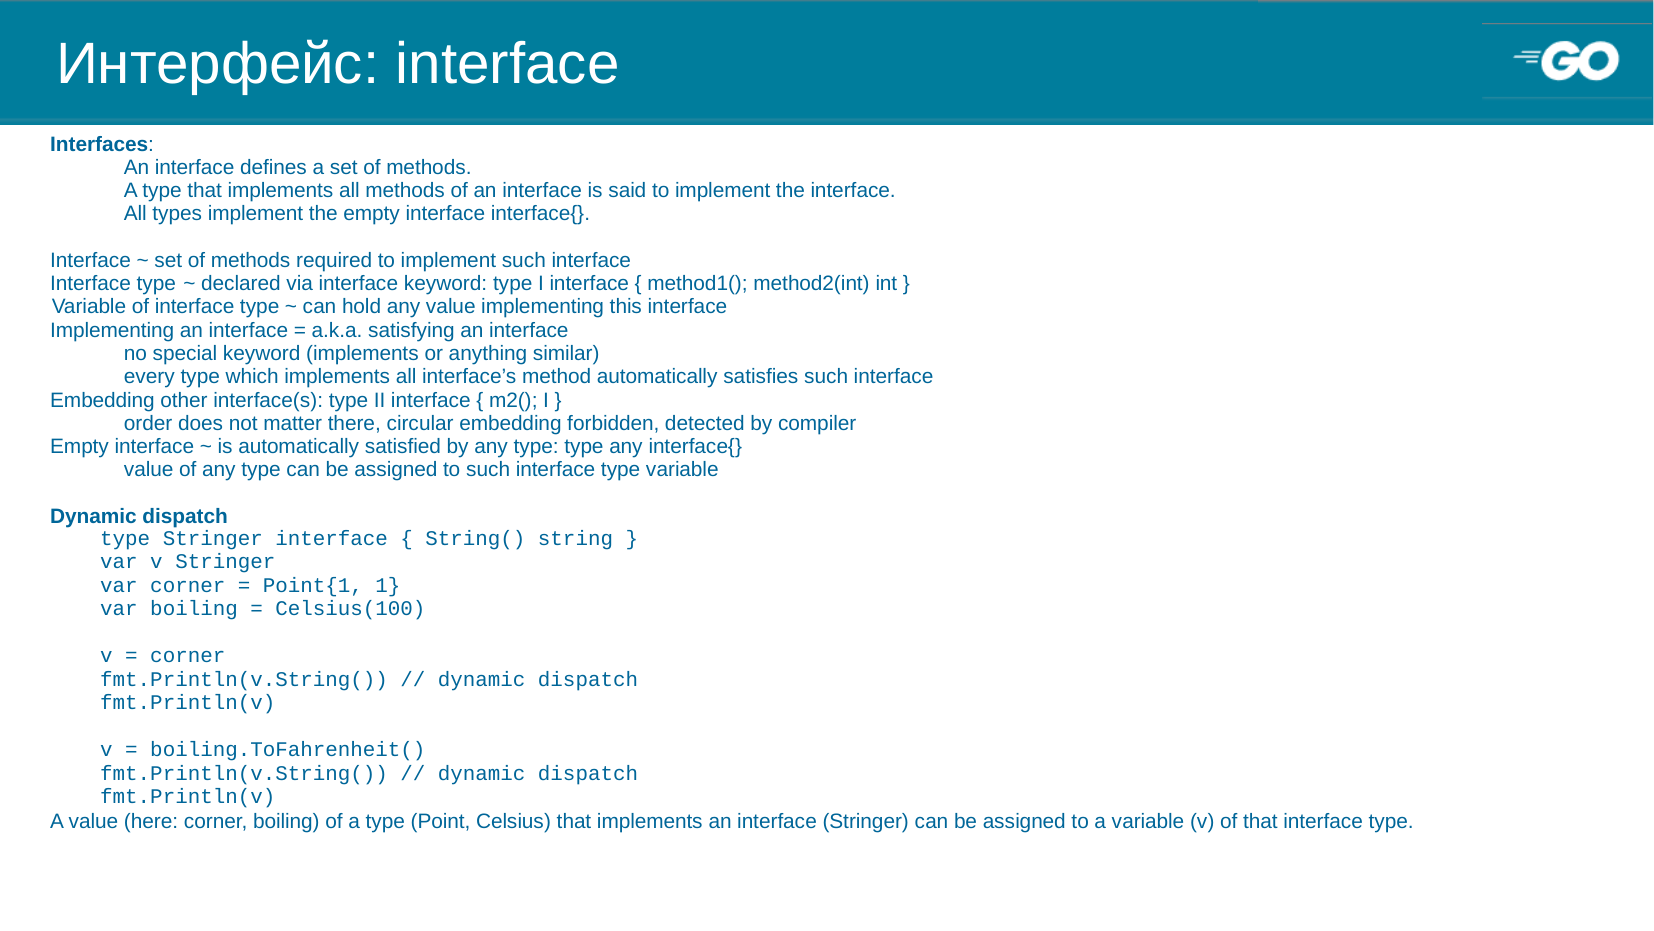

Интерфейс: interface
Interfaces:
	An interface defines a set of methods.
	A type that implements all methods of an interface is said to implement the interface.
	All types implement the empty interface interface{}.
Interface ~ set of methods required to implement such interface
Interface type  ~ declared via interface keyword: 	type I interface { method1(); method2(int) int }
 Variable of interface type ~ can hold any value implementing this interface
Implementing an interface = a.k.a. satisfying an interface
	no special keyword (implements or anything similar)
	every type which implements all interface’s method automatically satisfies such interface
Embedding other interface(s): type II interface { m2(); I }
	order does not matter there, circular embedding forbidden, detected by compiler
Empty interface ~ is automatically satisfied by any type: type any interface{}
	value of any type can be assigned to such interface type variable
Dynamic dispatch
 type Stringer interface { String() string }
 var v Stringer
 var corner = Point{1, 1}
 var boiling = Celsius(100)
 v = corner
 fmt.Println(v.String()) // dynamic dispatch
 fmt.Println(v)
 v = boiling.ToFahrenheit()
 fmt.Println(v.String()) // dynamic dispatch
 fmt.Println(v)
A value (here: corner, boiling) of a type (Point, Celsius) that implements an interface (Stringer) can be assigned to a variable (v) of that interface type.